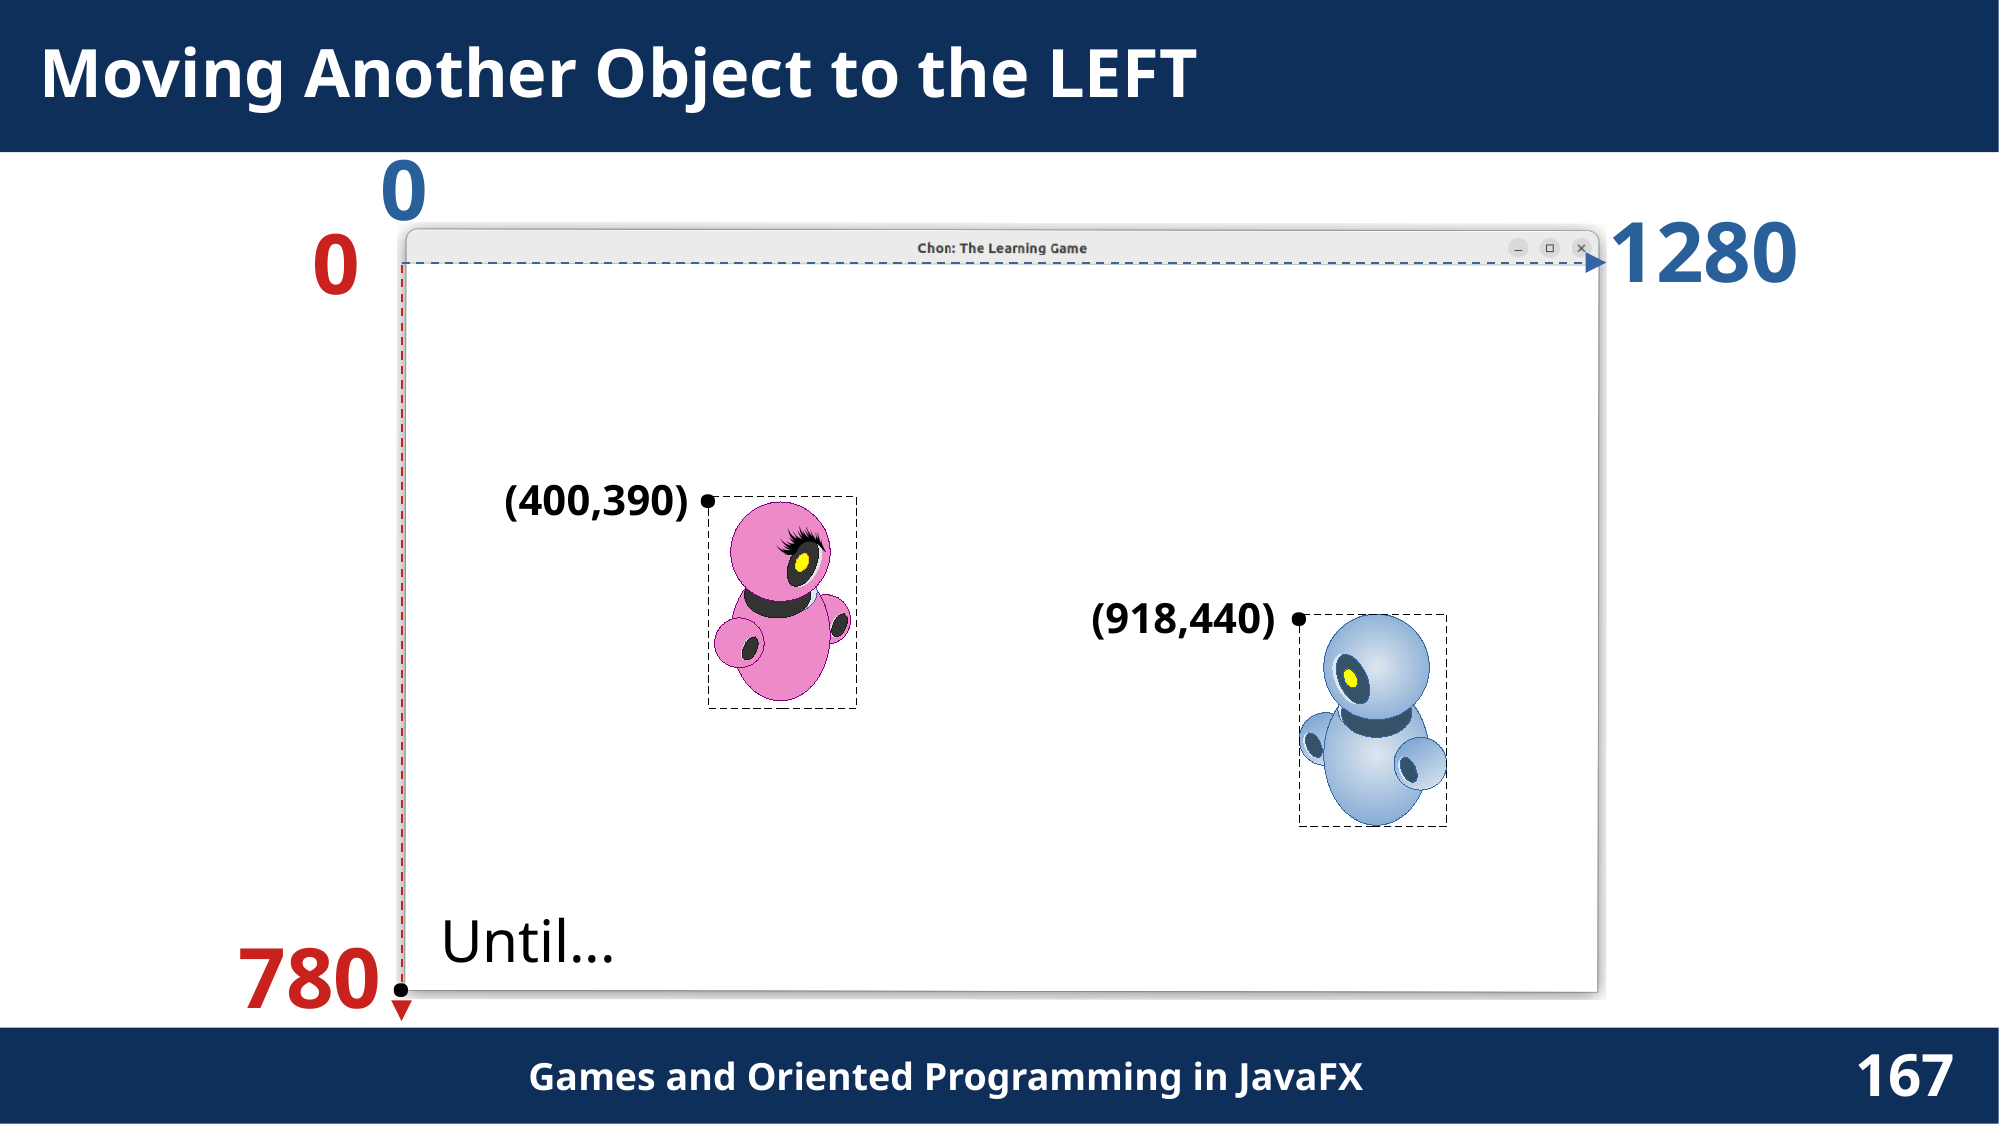

Moving Another Object to the LEFT
0
1280
0
.
(400,390)
.
 (918,440)
Until...
.
780